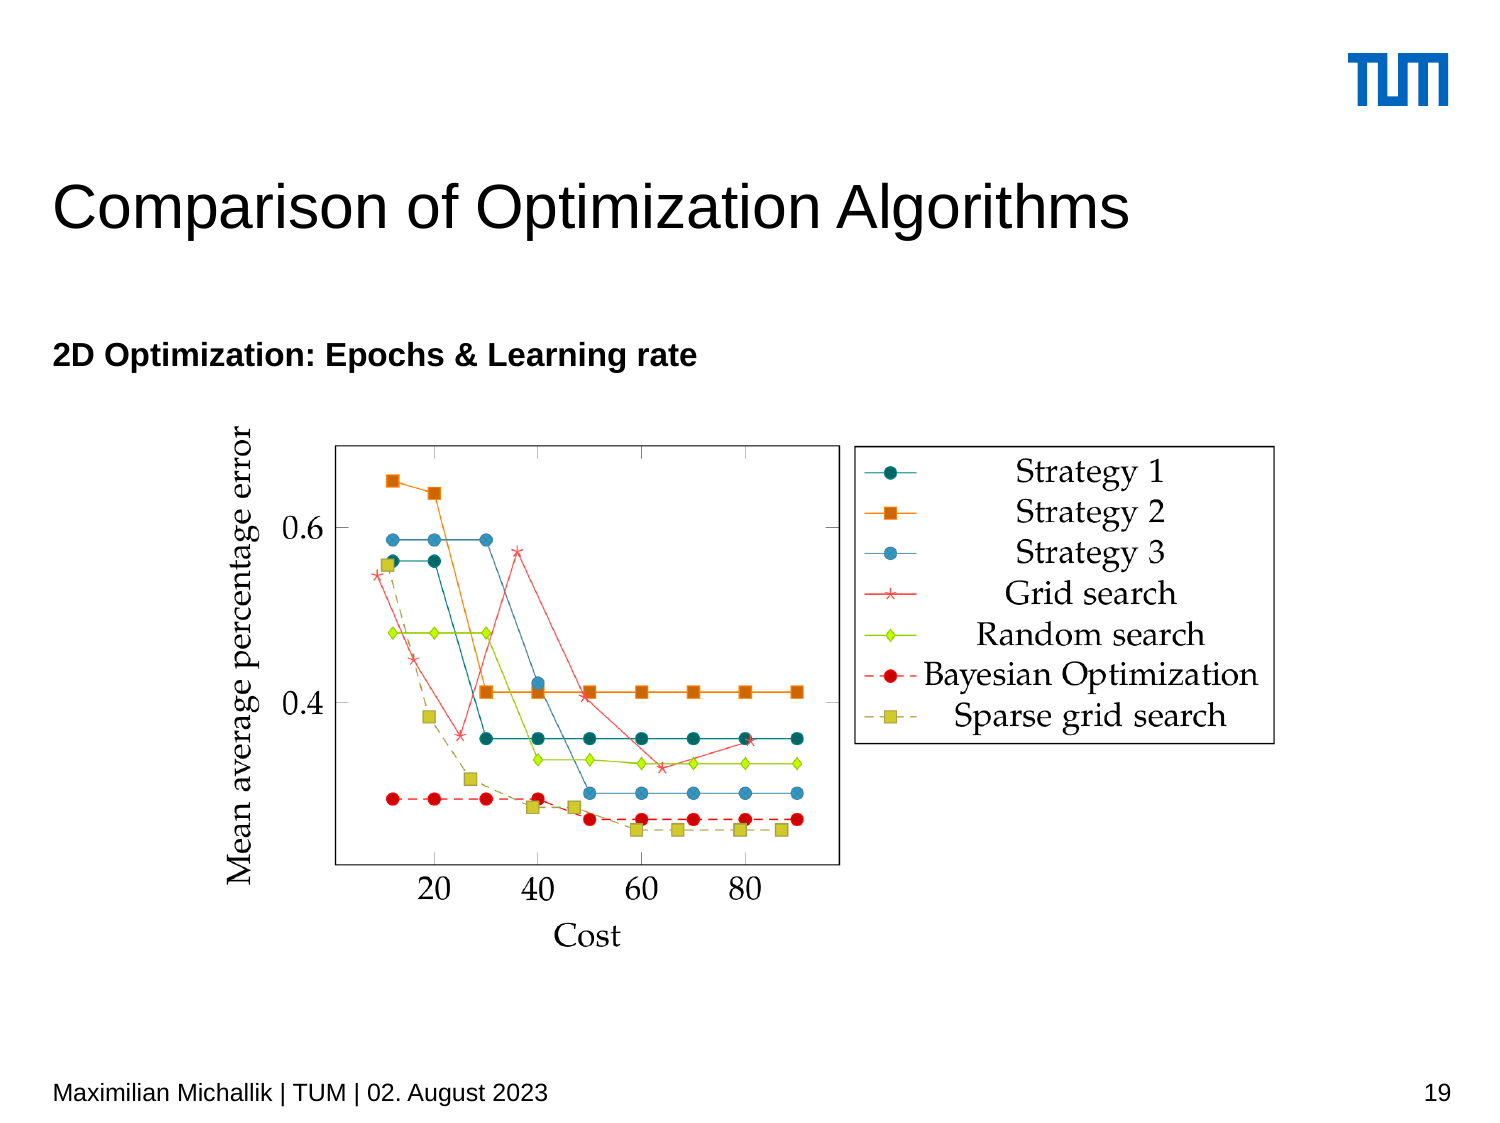

# Comparison of Optimization Algorithms
2D Optimization: Epochs & Learning rate
Maximilian Michallik | TUM | 02. August 2023
19